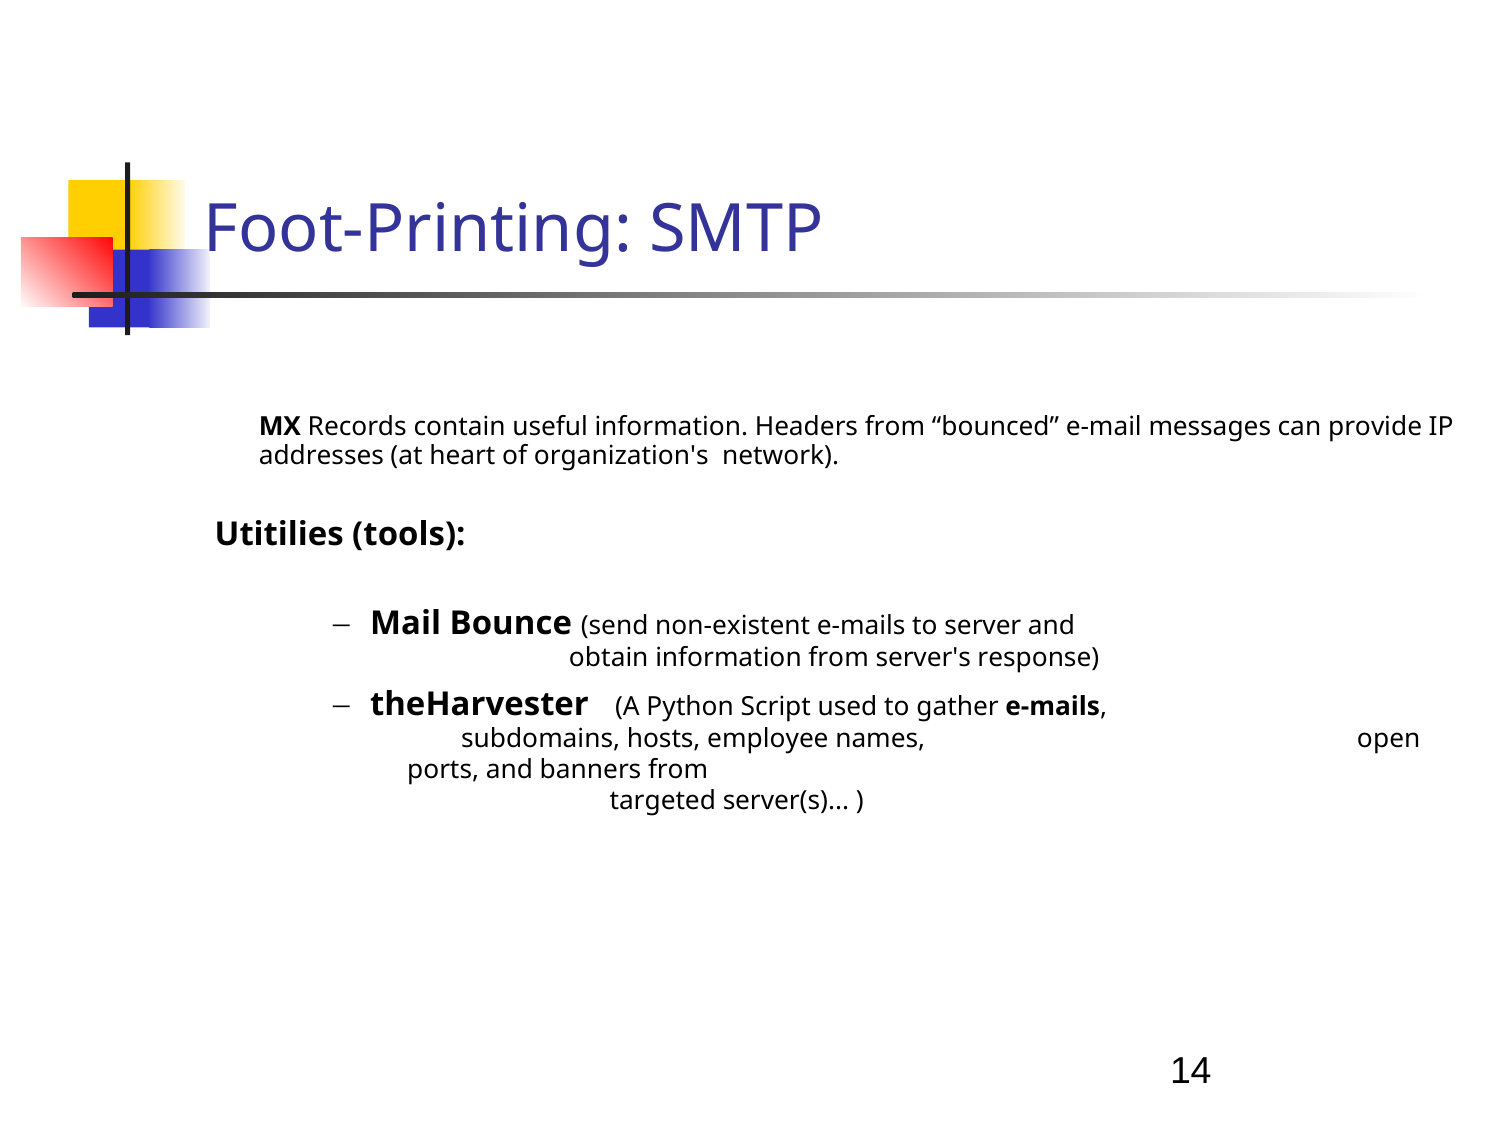

# Foot-Printing: SMTP
MX Records contain useful information. Headers from “bounced” e-mail messages can provide IP addresses (at heart of organization's network).
Utitilies (tools):
Mail Bounce (send non-existent e-mails to server and
 obtain information from server's response)
theHarvester (A Python Script used to gather e-mails, subdomains, hosts, employee names, open ports, and banners from
 targeted server(s)... )
14